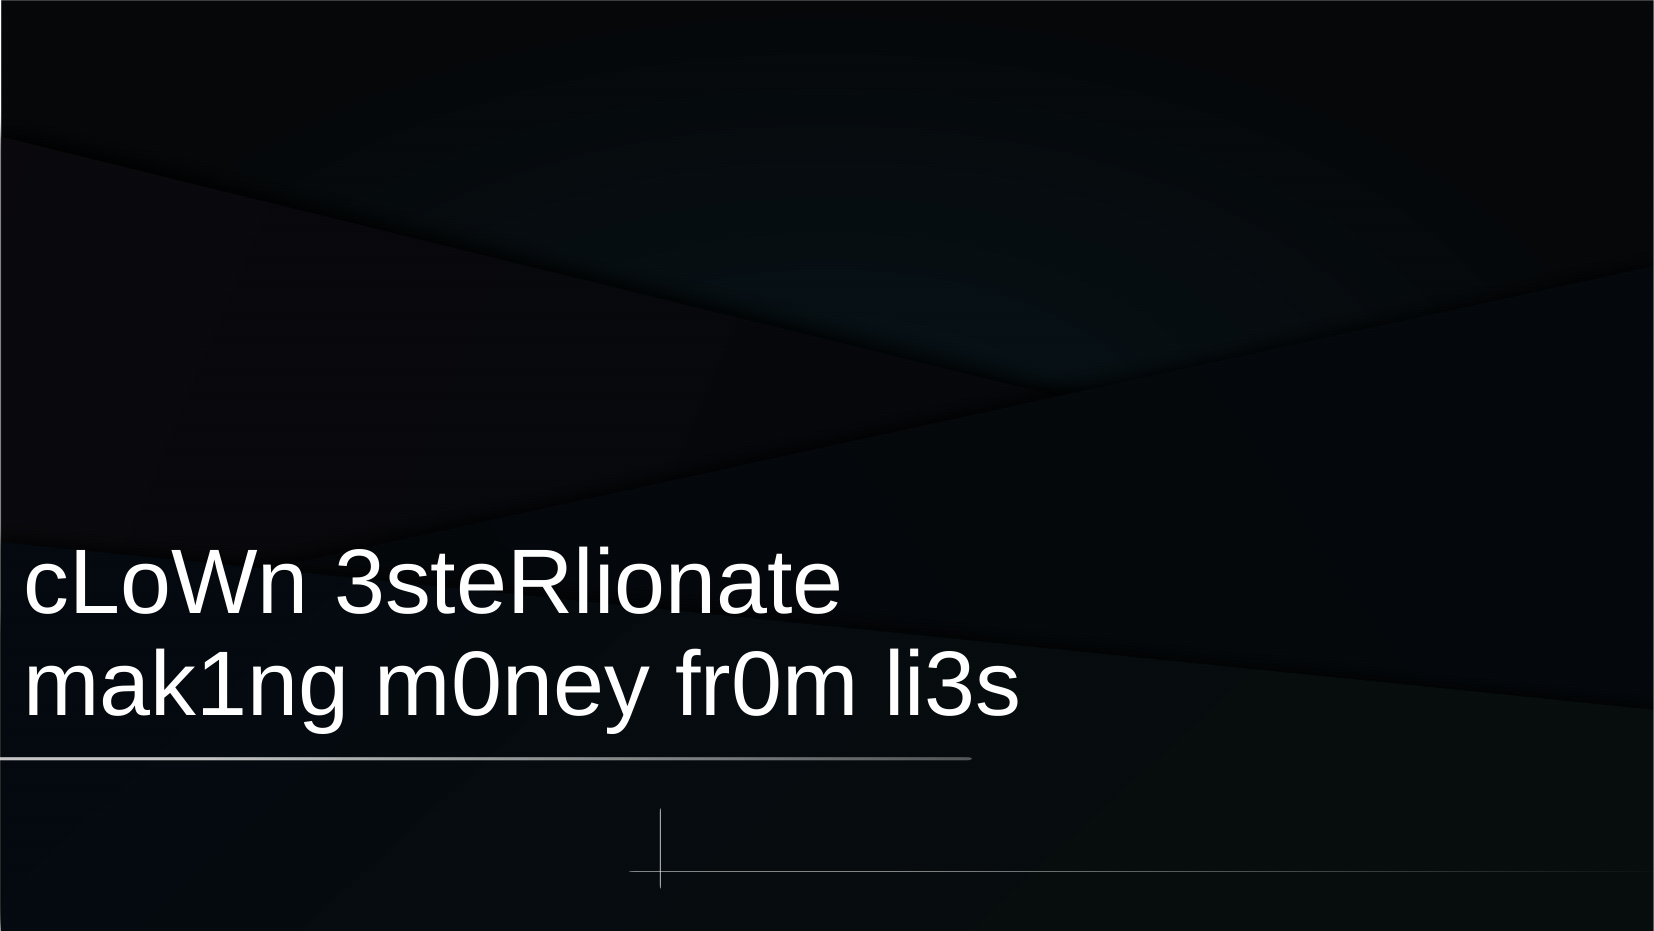

# cLoWn 3steRlionate mak1ng m0ney fr0m li3s